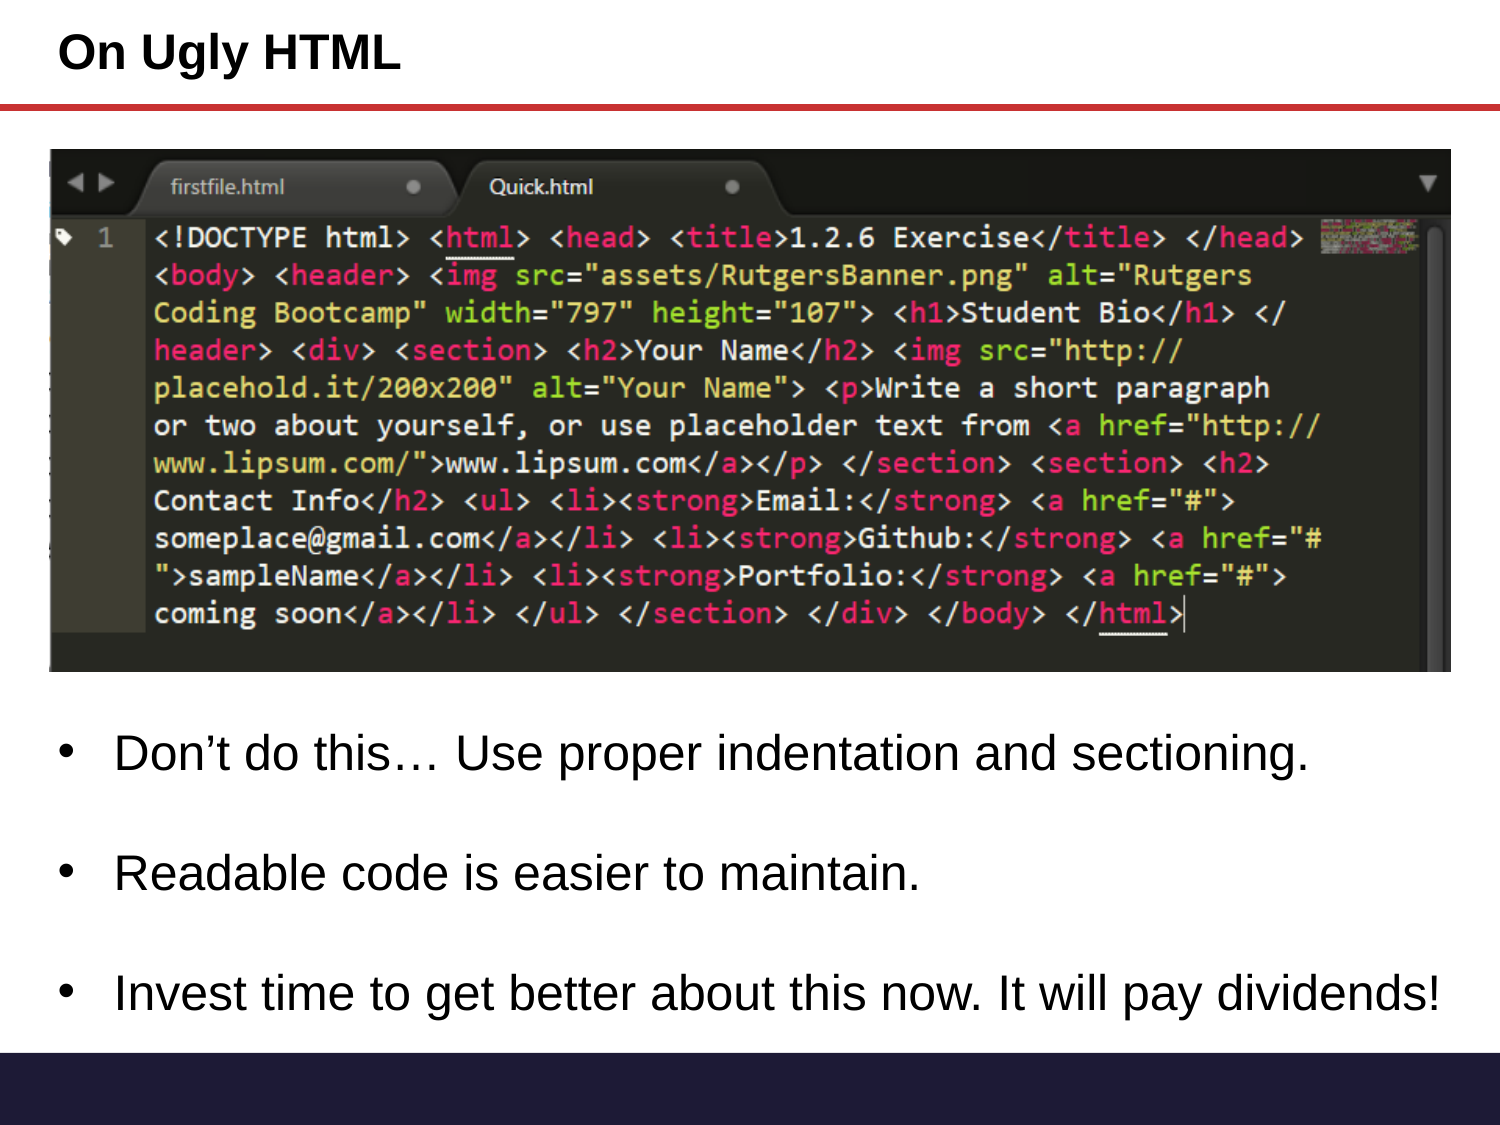

# On Ugly HTML
Don’t do this… Use proper indentation and sectioning.
Readable code is easier to maintain.
Invest time to get better about this now. It will pay dividends!